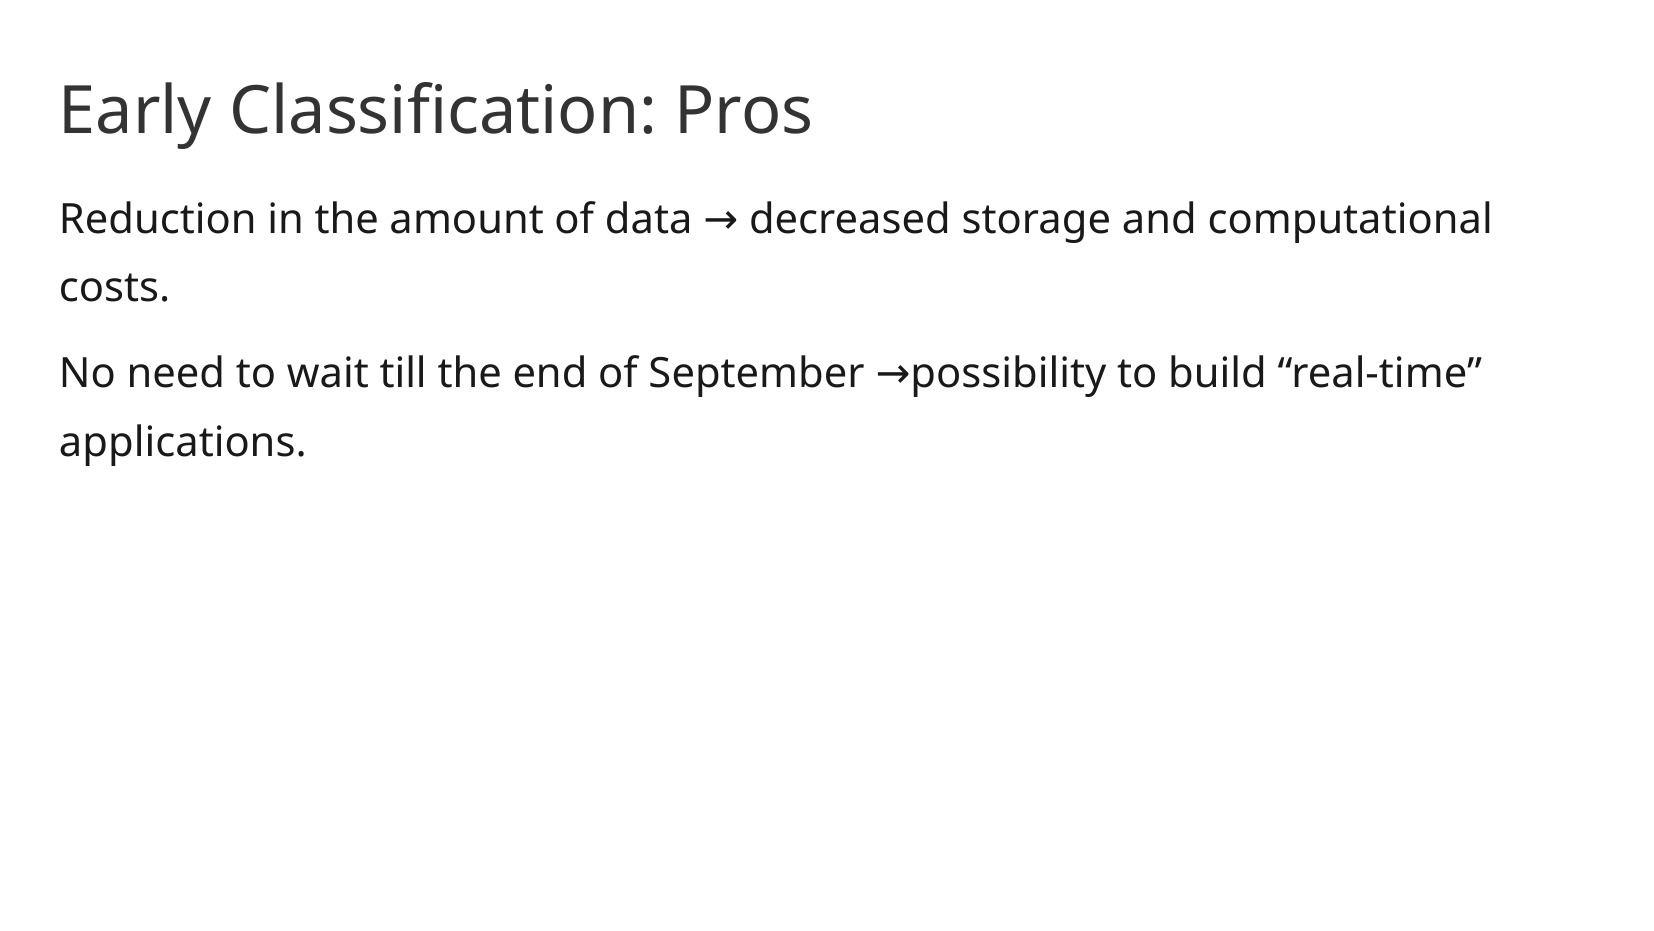

# Early Classification: Pros
Reduction in the amount of data → decreased storage and computational costs.
No need to wait till the end of September →possibility to build “real-time” applications.